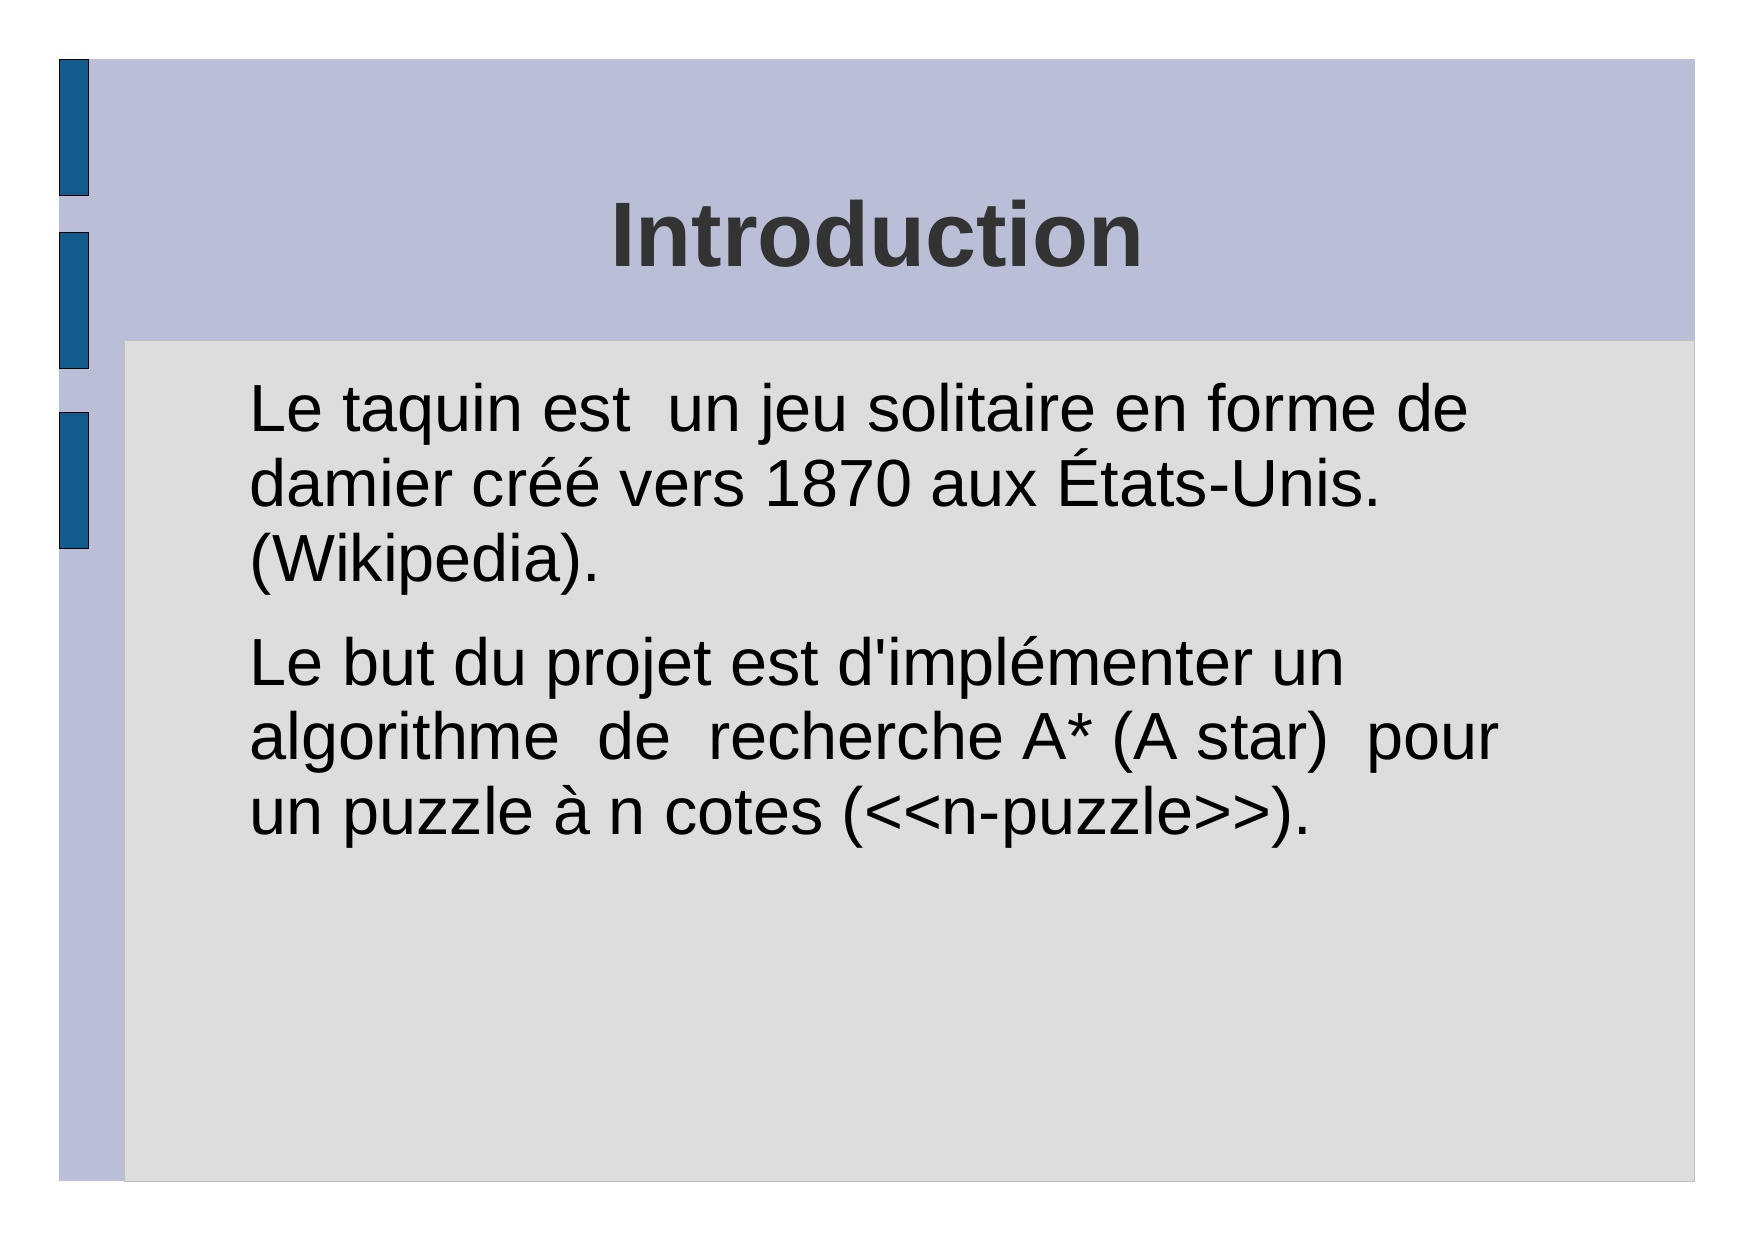

# Introduction
Le taquin est un jeu solitaire en forme de damier créé vers 1870 aux États-Unis.(Wikipedia).
Le but du projet est d'implémenter un algorithme de recherche A* (A star) pour un puzzle à n cotes (<<n-puzzle>>).